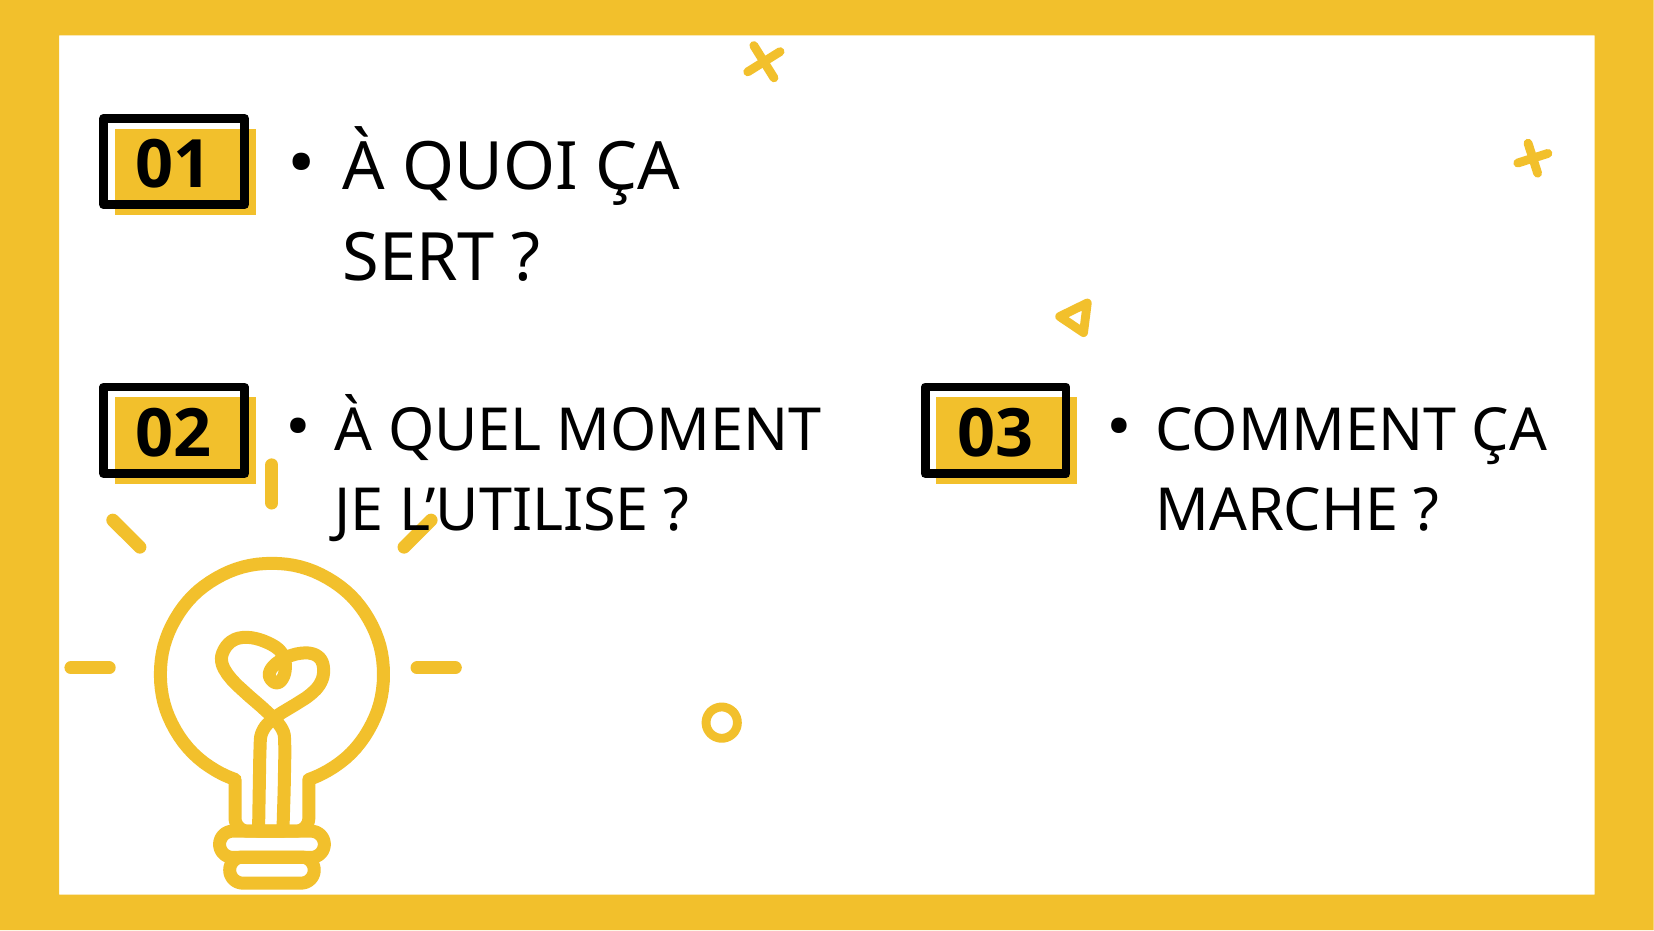

# À QUOI ÇA SERT ?
À QUEL MOMENT JE L’UTILISE ?
COMMENT ÇA MARCHE ?